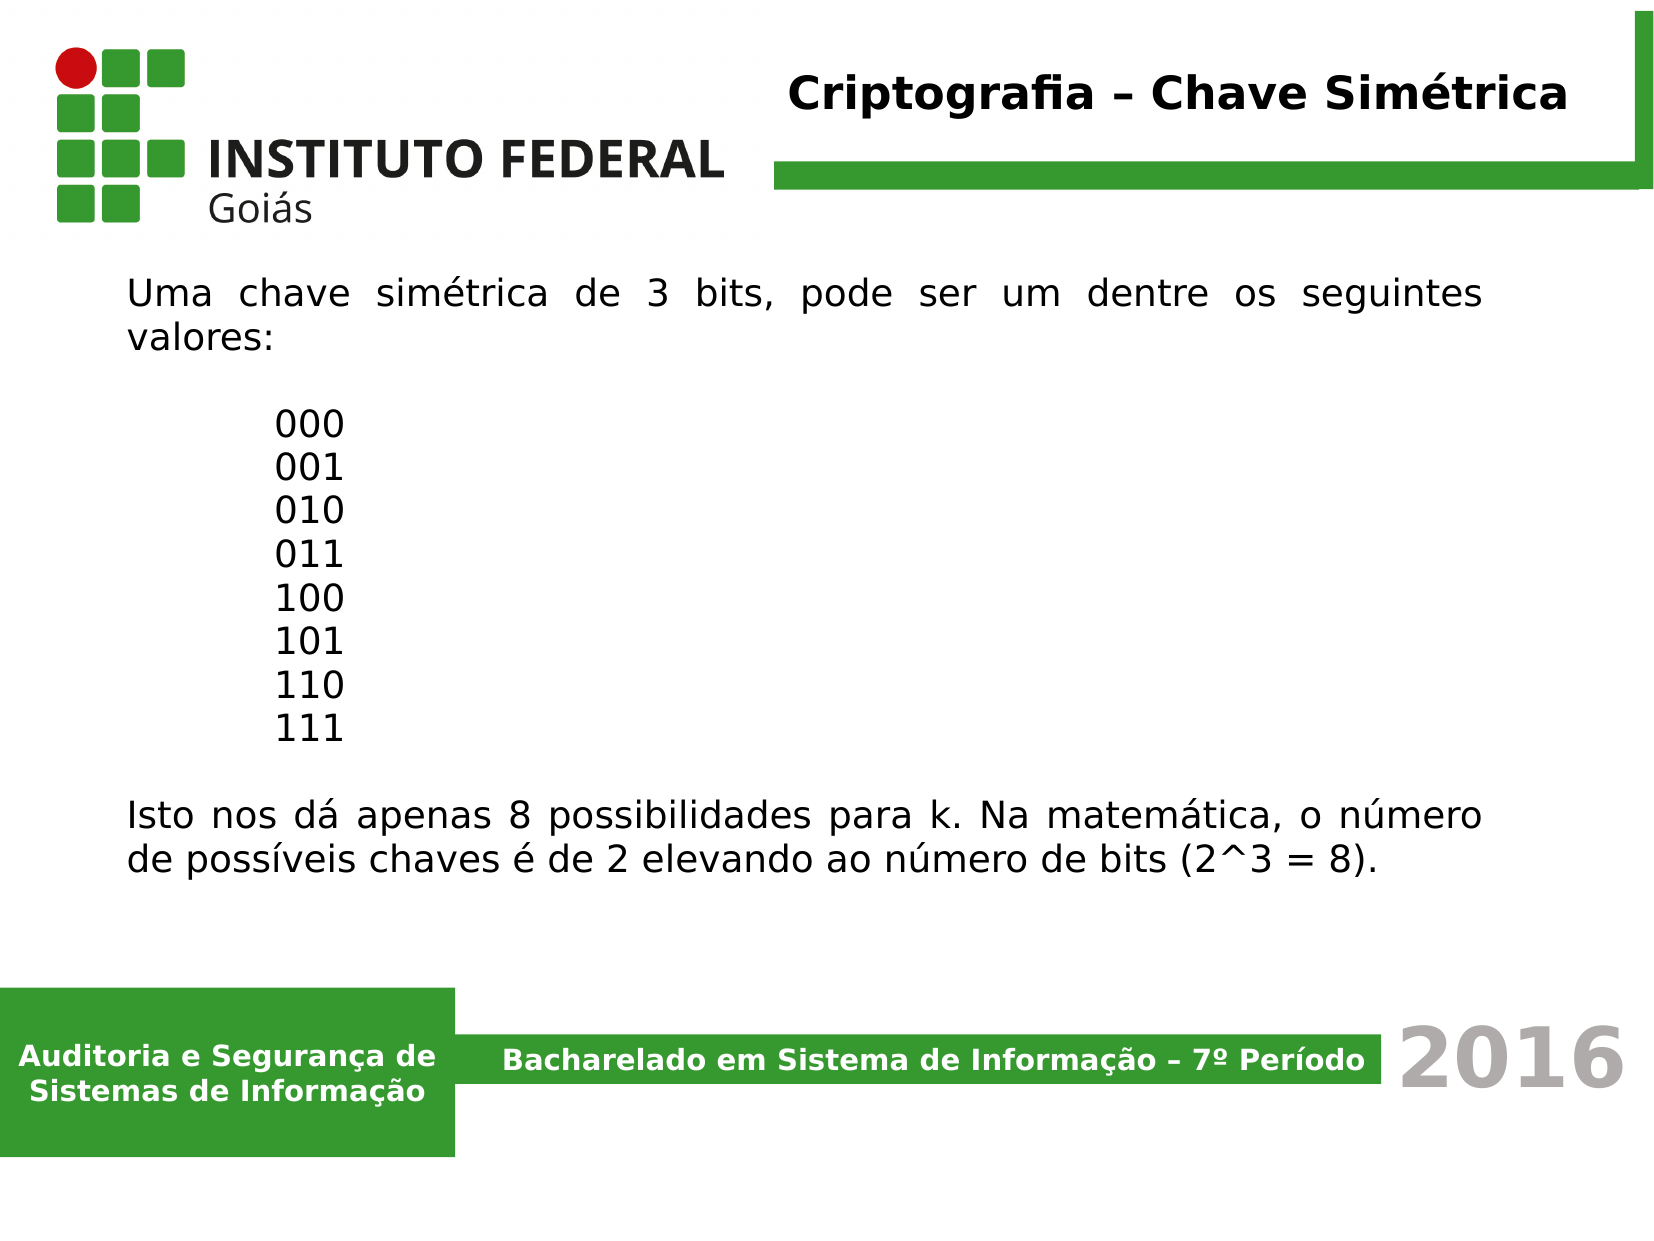

Criptografia – Chave Simétrica
Uma chave simétrica de 3 bits, pode ser um dentre os seguintes valores:
		000
		001
		010
		011
		100
		101
		110
		111
Isto nos dá apenas 8 possibilidades para k. Na matemática, o número de possíveis chaves é de 2 elevando ao número de bits (2^3 = 8).
Auditoria e Segurança de Sistemas de Informação
2016
Bacharelado em Sistema de Informação – 7º Período